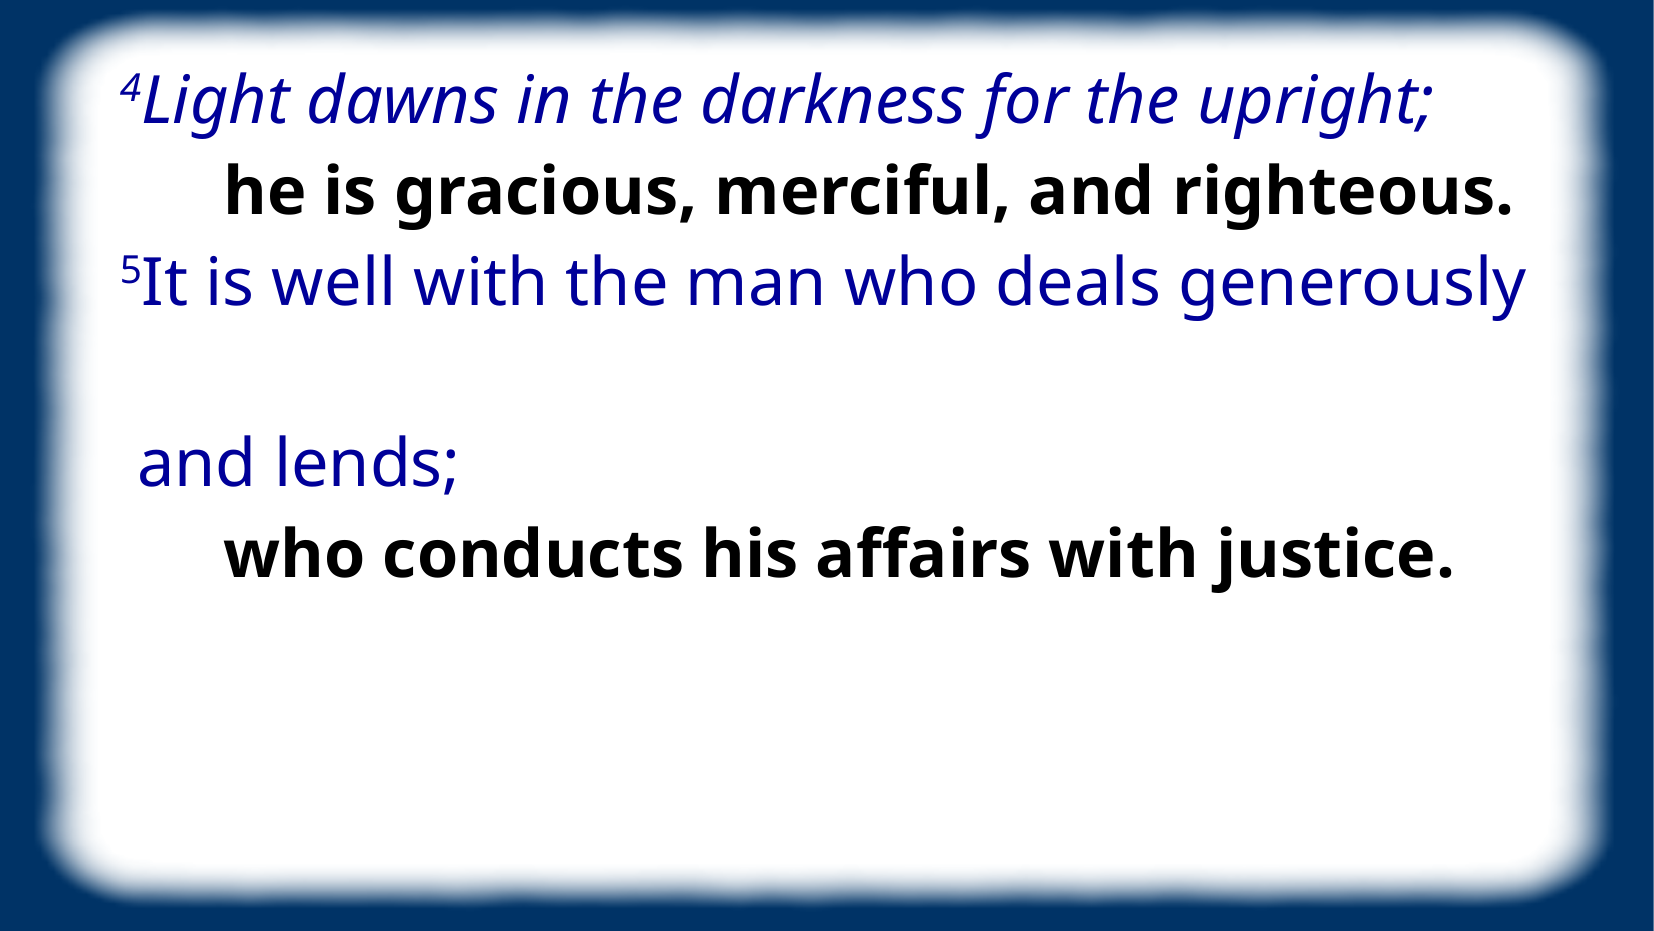

4Light dawns in the darkness for the upright;
 he is gracious, merciful, and righteous.
5It is well with the man who deals generously
 and lends;
 who conducts his affairs with justice.